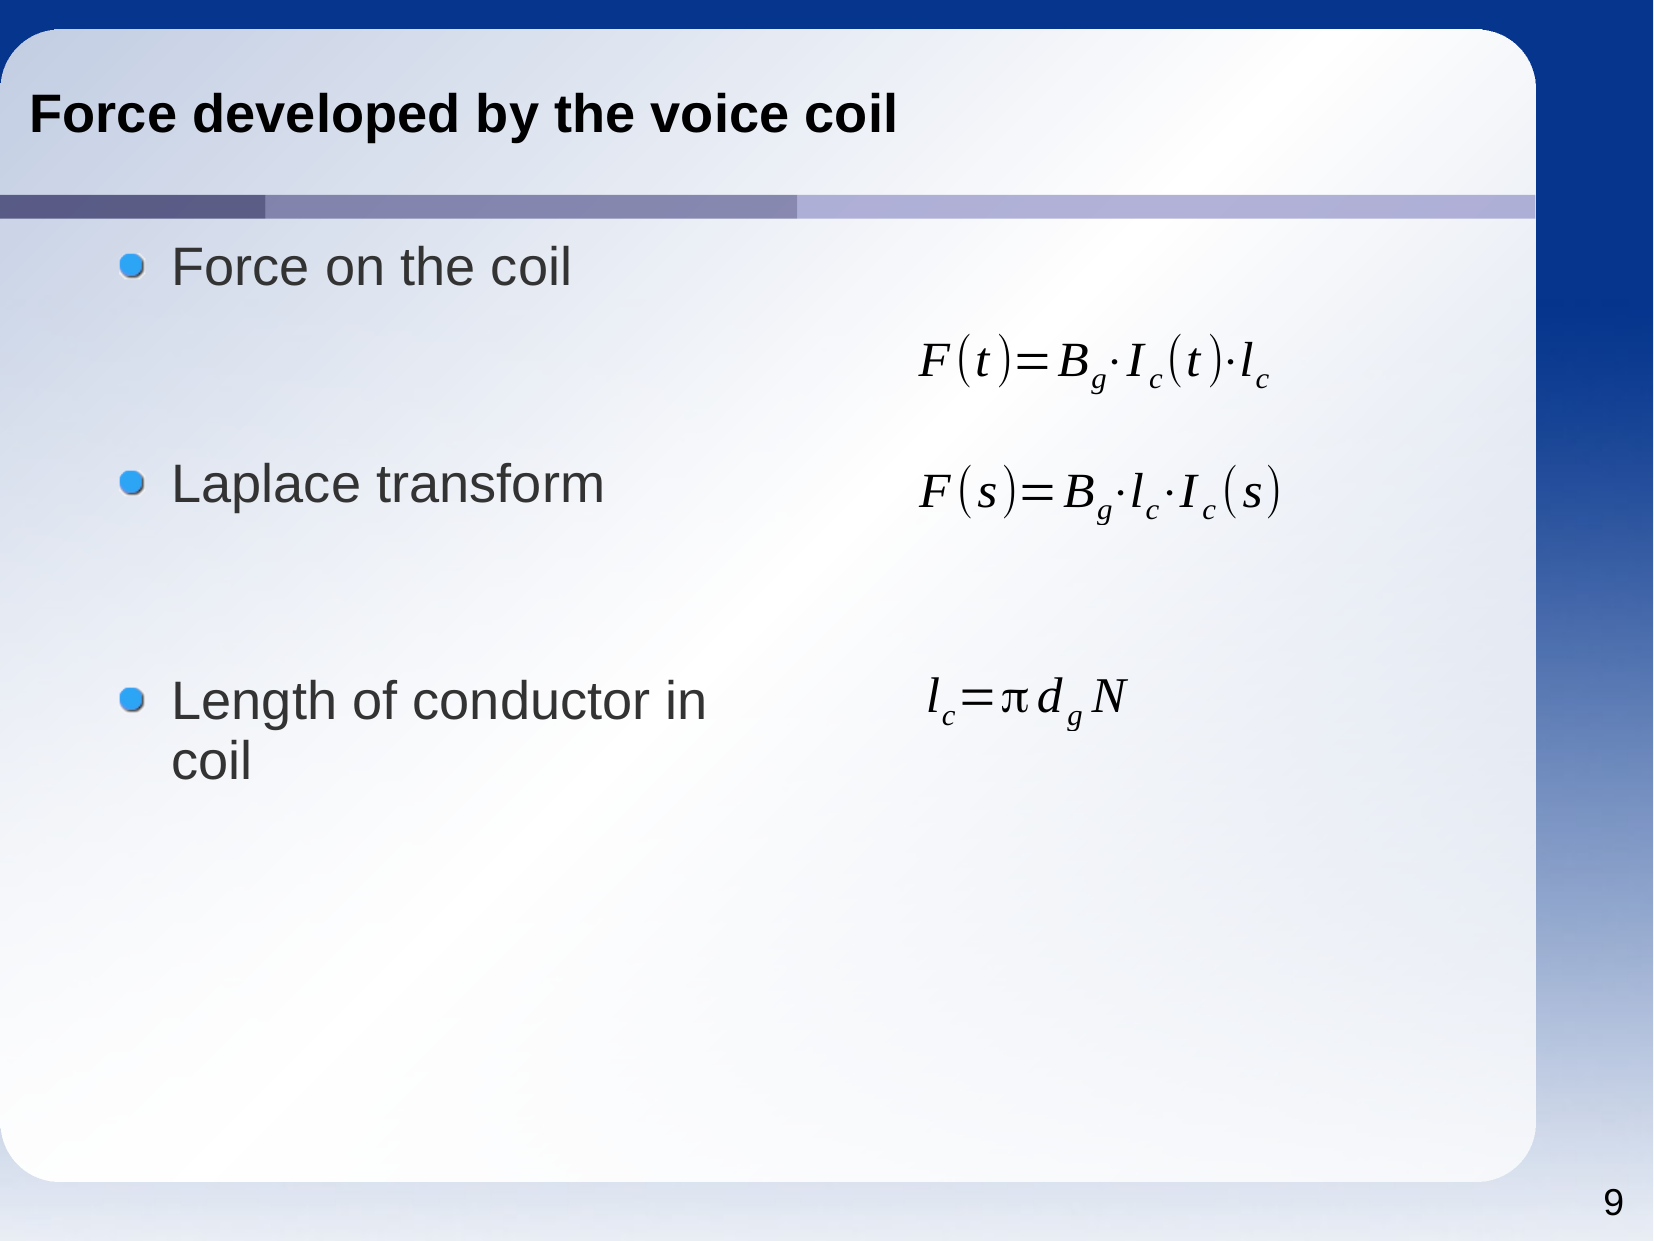

# Force developed by the voice coil
Force on the coil
Laplace transform
Length of conductor in coil
9